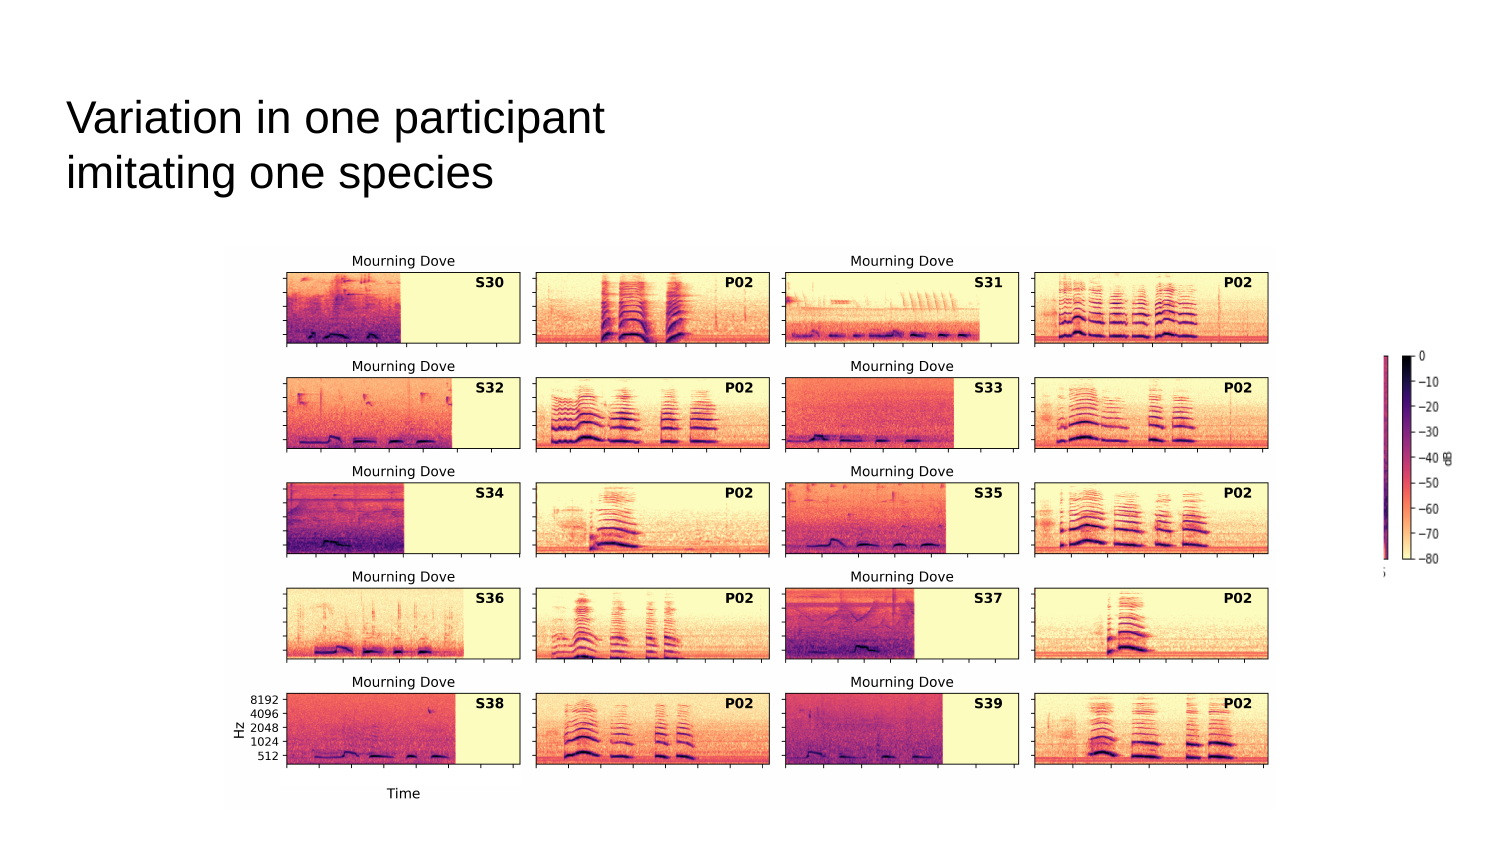

# Variation in one participant imitating one species